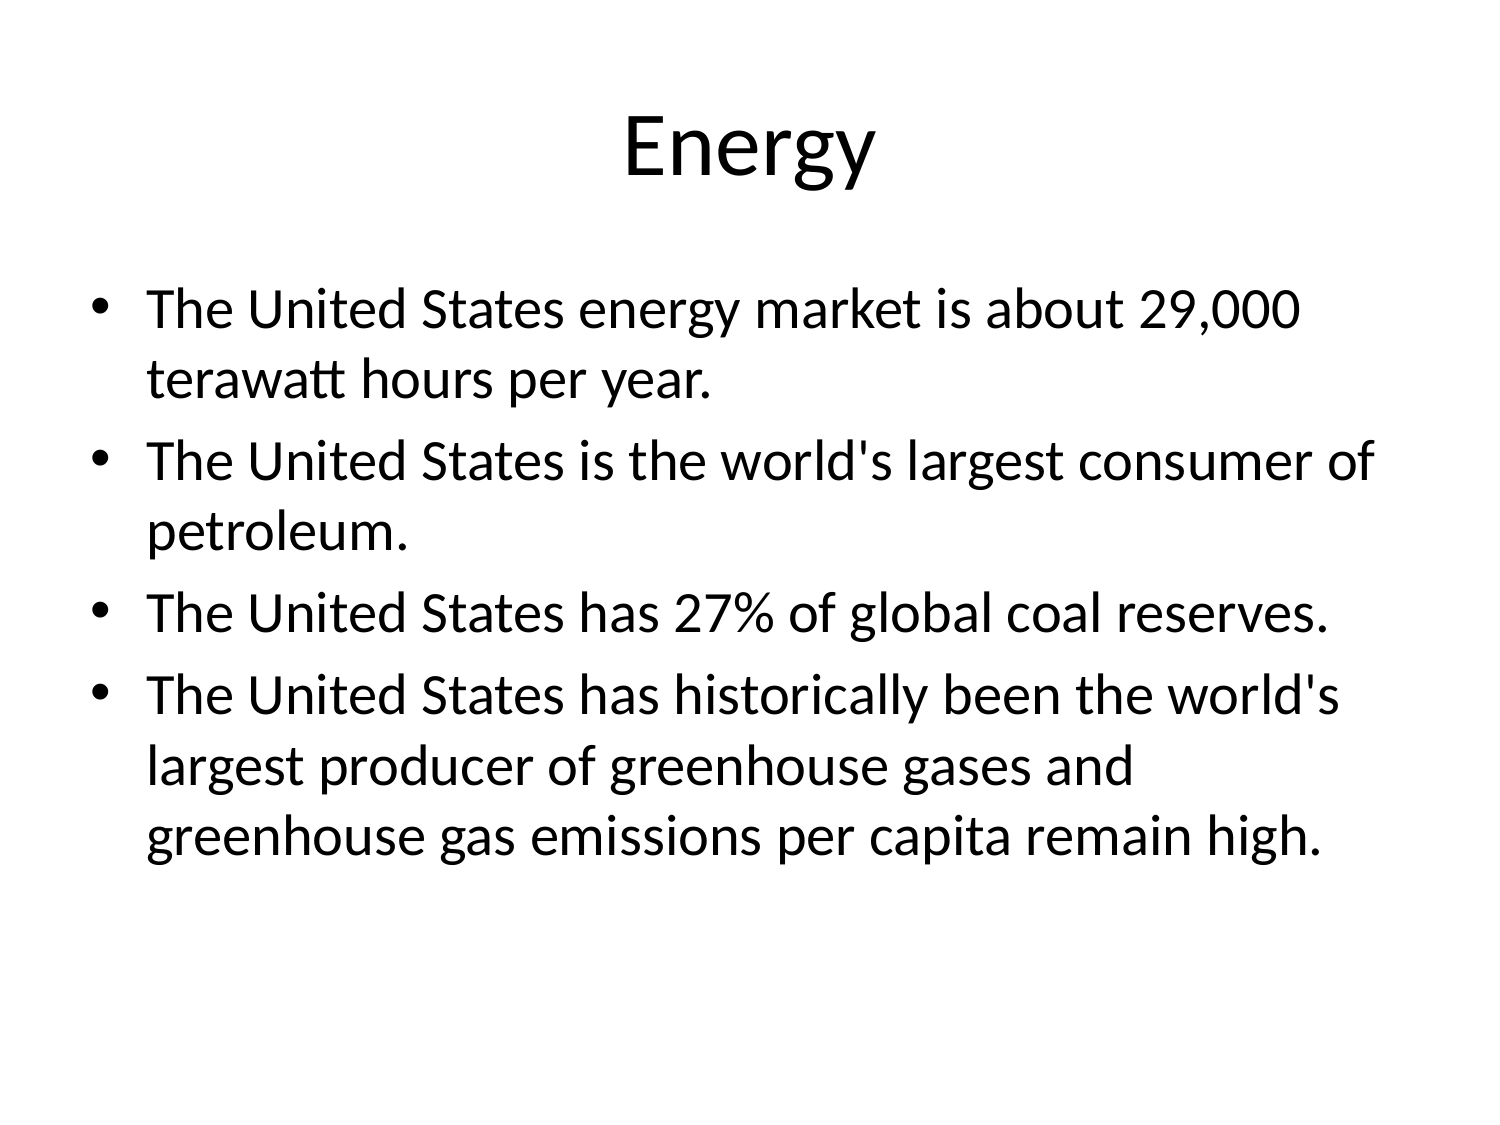

# Energy
The United States energy market is about 29,000 terawatt hours per year.
The United States is the world's largest consumer of petroleum.
The United States has 27% of global coal reserves.
The United States has historically been the world's largest producer of greenhouse gases and greenhouse gas emissions per capita remain high.